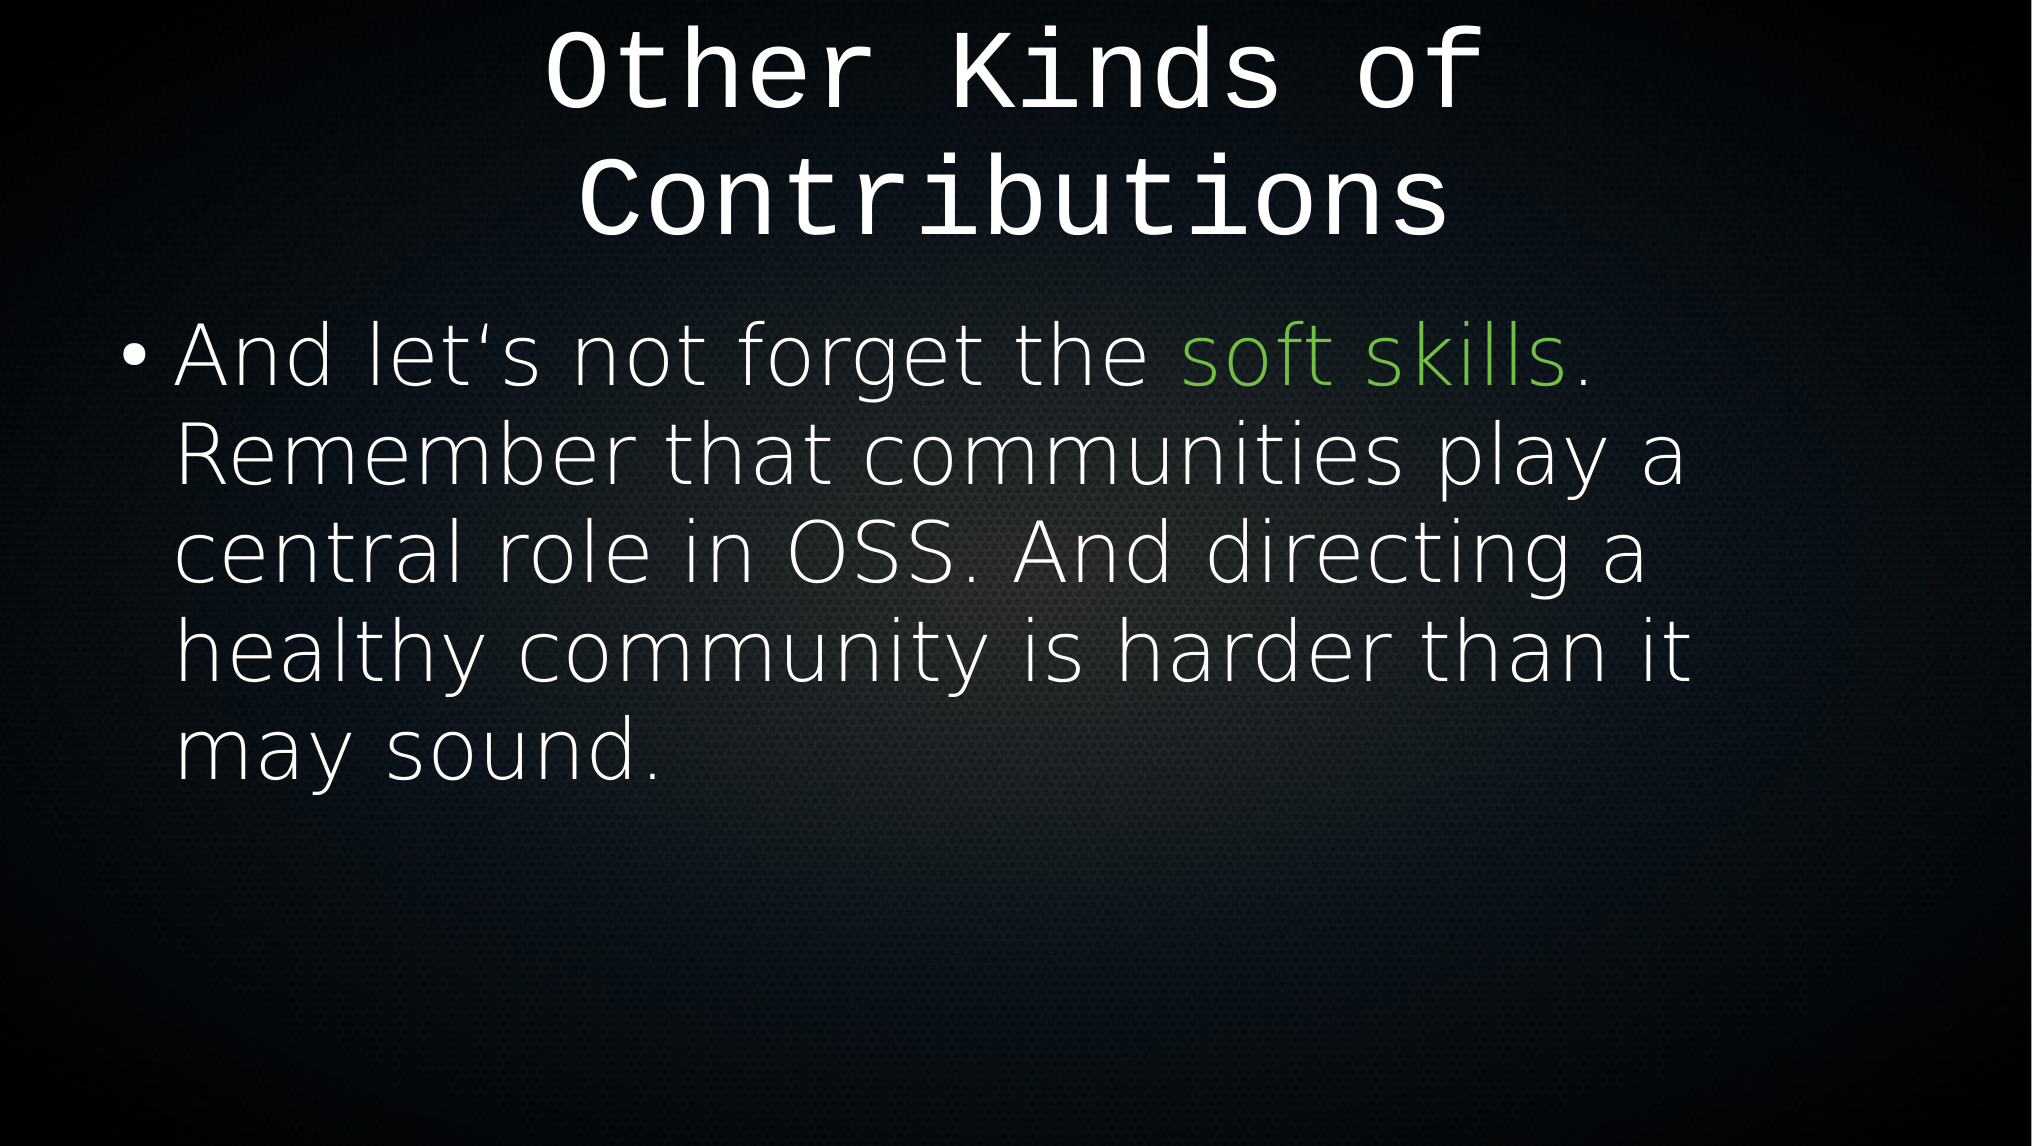

# Other Kinds of Contributions
And let‘s not forget the soft skills. Remember that communities play a central role in OSS. And directing a healthy community is harder than it may sound.